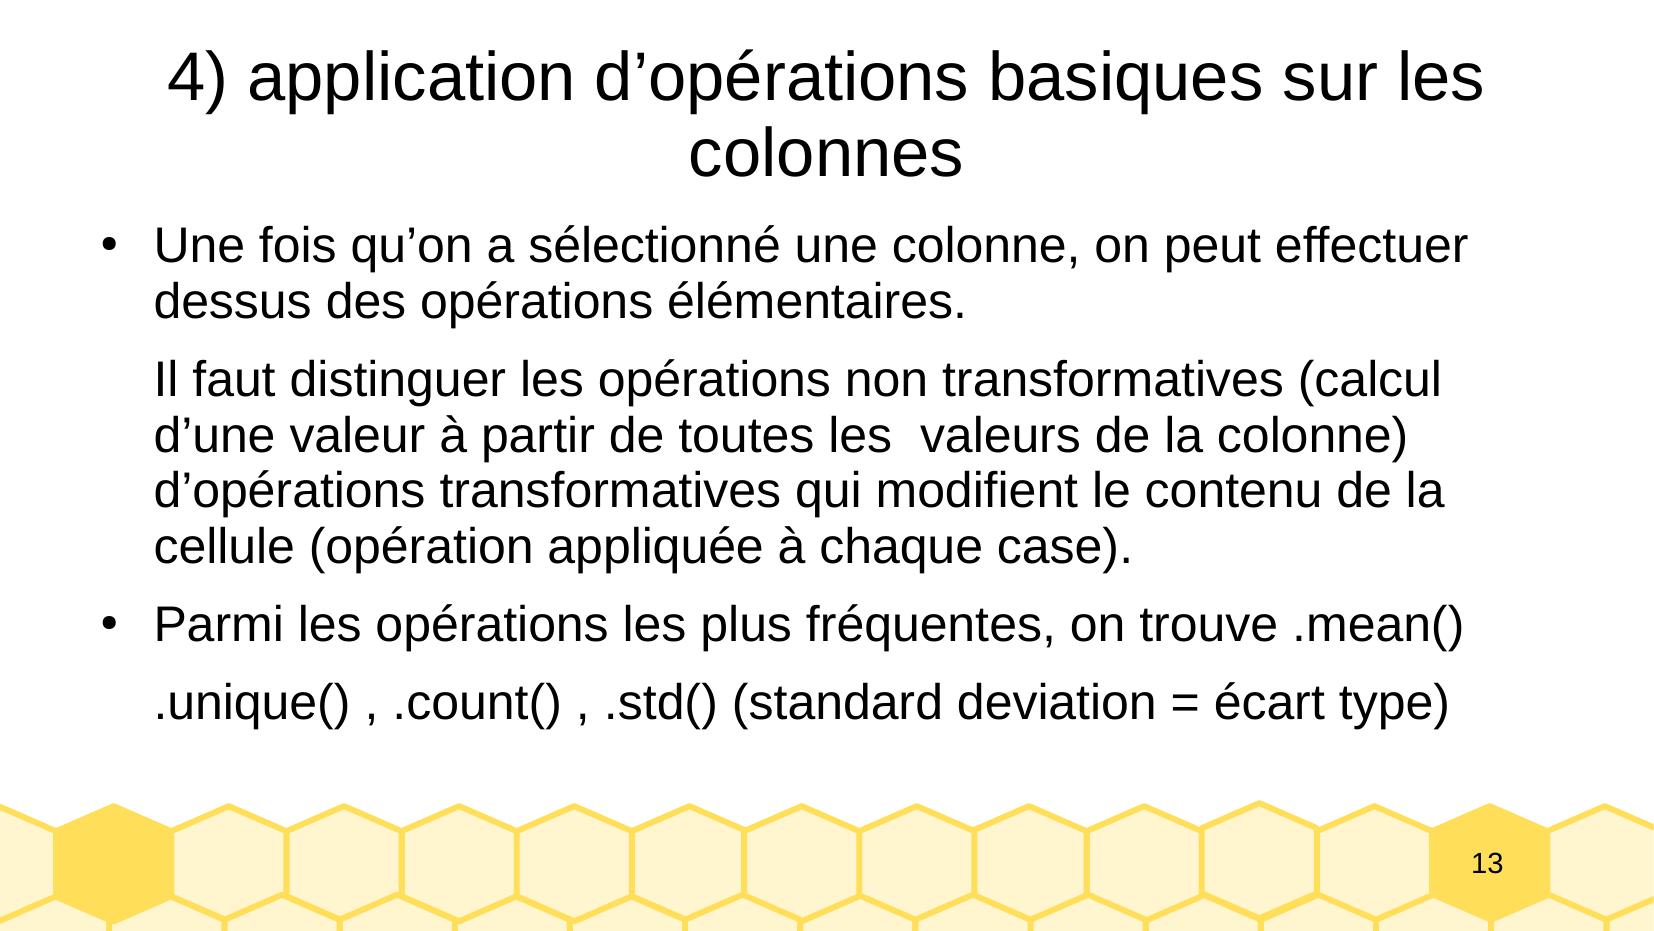

# 4) application d’opérations basiques sur les colonnes
Une fois qu’on a sélectionné une colonne, on peut effectuer dessus des opérations élémentaires.
Il faut distinguer les opérations non transformatives (calcul d’une valeur à partir de toutes les valeurs de la colonne) d’opérations transformatives qui modifient le contenu de la cellule (opération appliquée à chaque case).
Parmi les opérations les plus fréquentes, on trouve .mean()
.unique() , .count() , .std() (standard deviation = écart type)